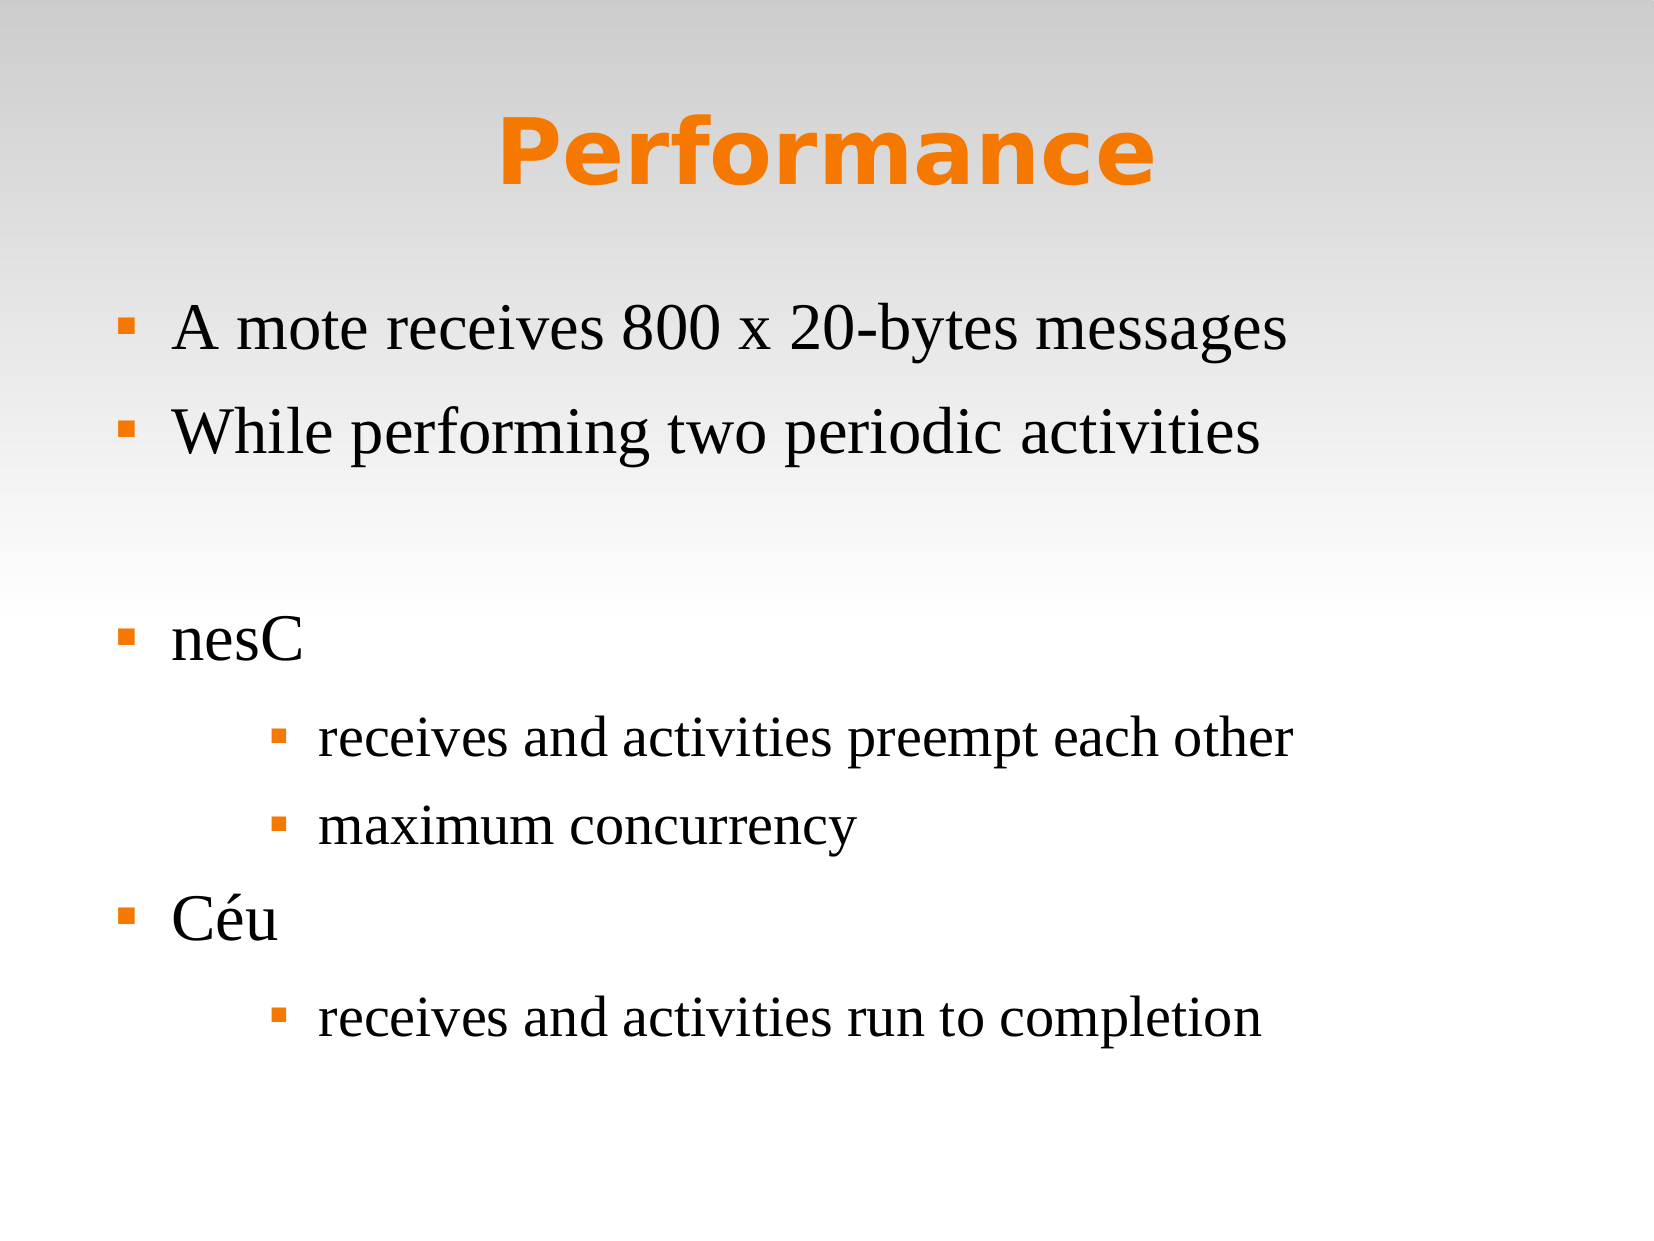

# Performance
A mote receives 800 x 20-bytes messages
While performing two periodic activities
nesC
receives and activities preempt each other
maximum concurrency
Céu
receives and activities run to completion